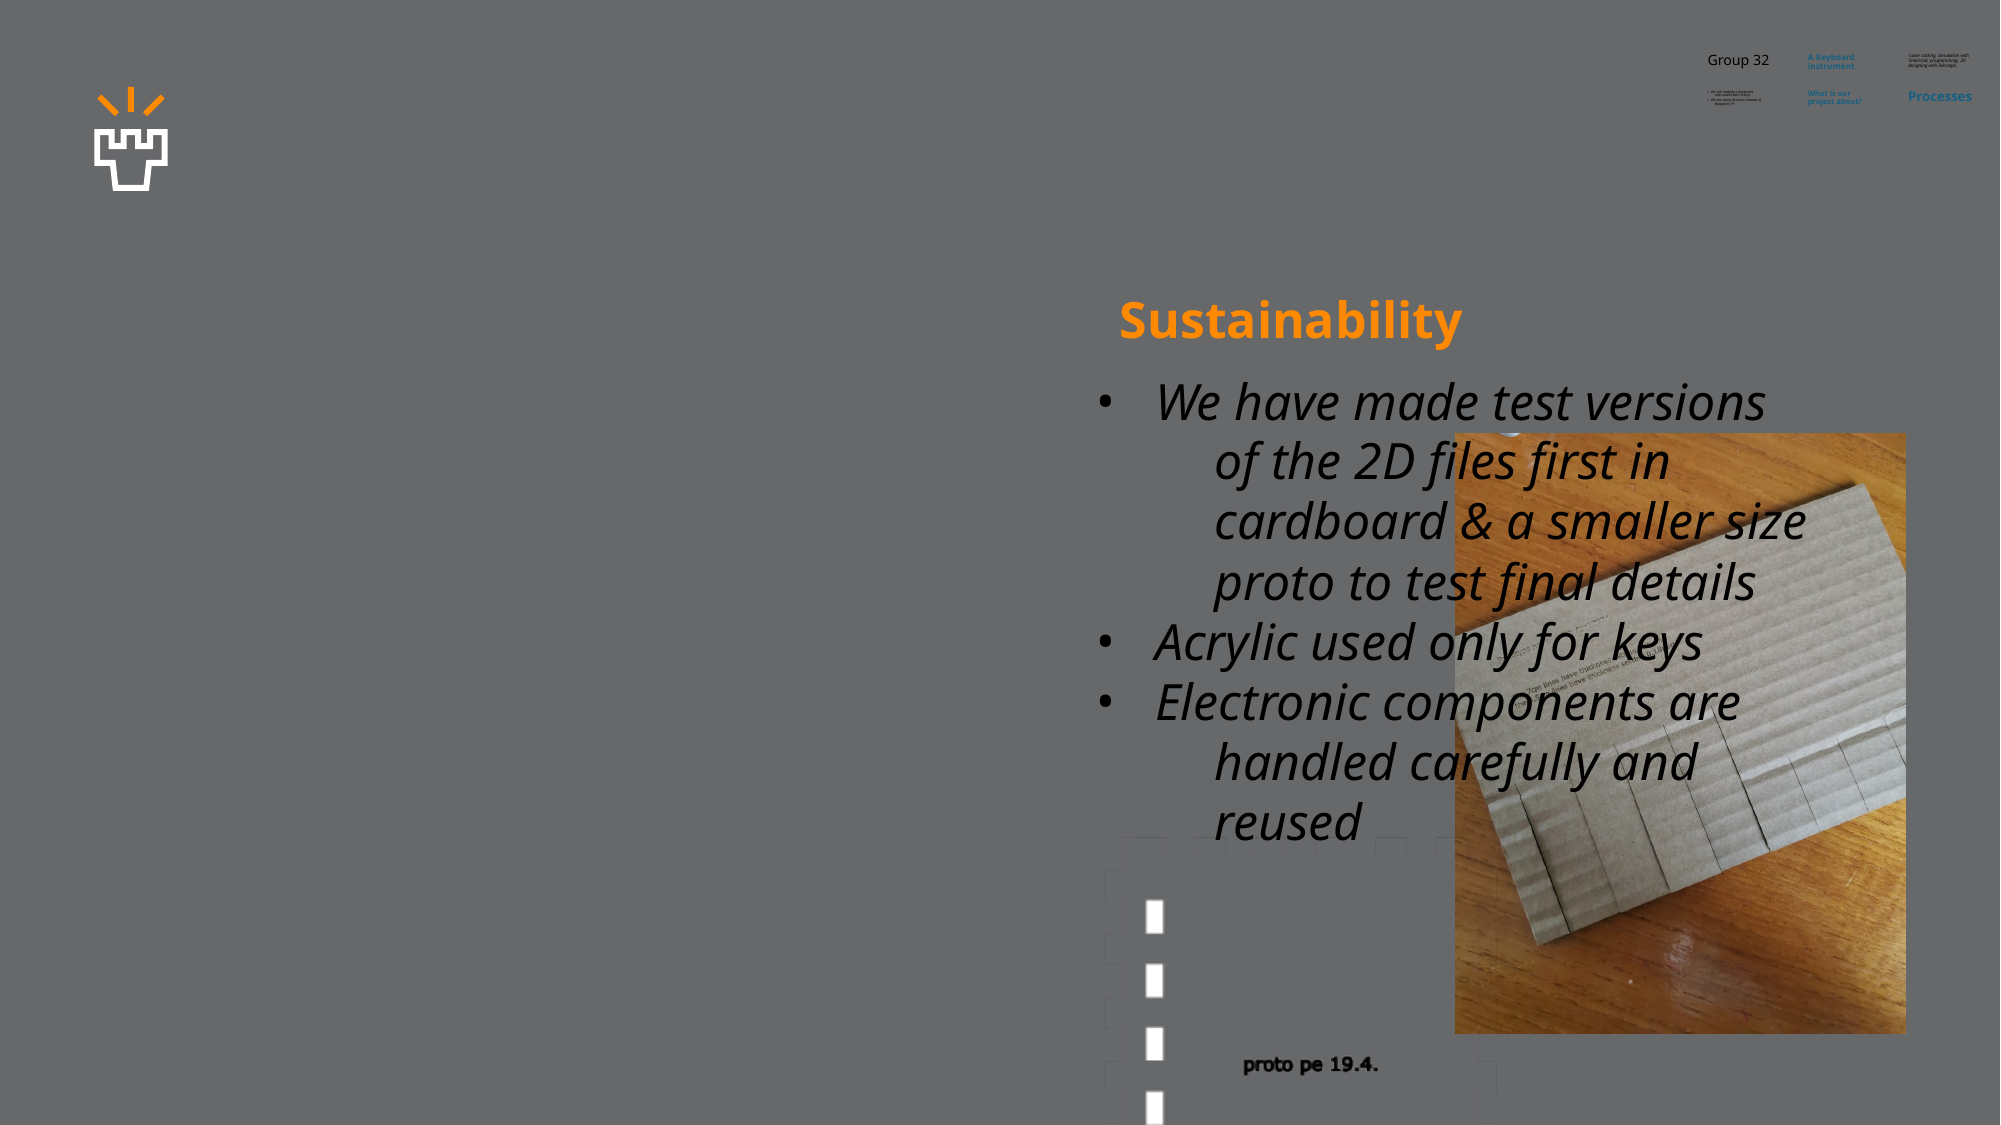

# Group 32
A Keyboard instrument
-Laser cutting, simulation with Tinkercad, programming, 2D designing with Inkscape,
We are making a keyboard instrument with 8 keys
We are using Arduino instead of Raspberry Pi
What is our project about?
Processes
Sustainability
We have made test versions of the 2D files first in cardboard & a smaller size proto to test final details
Acrylic used only for keys
Electronic components are handled carefully and reused